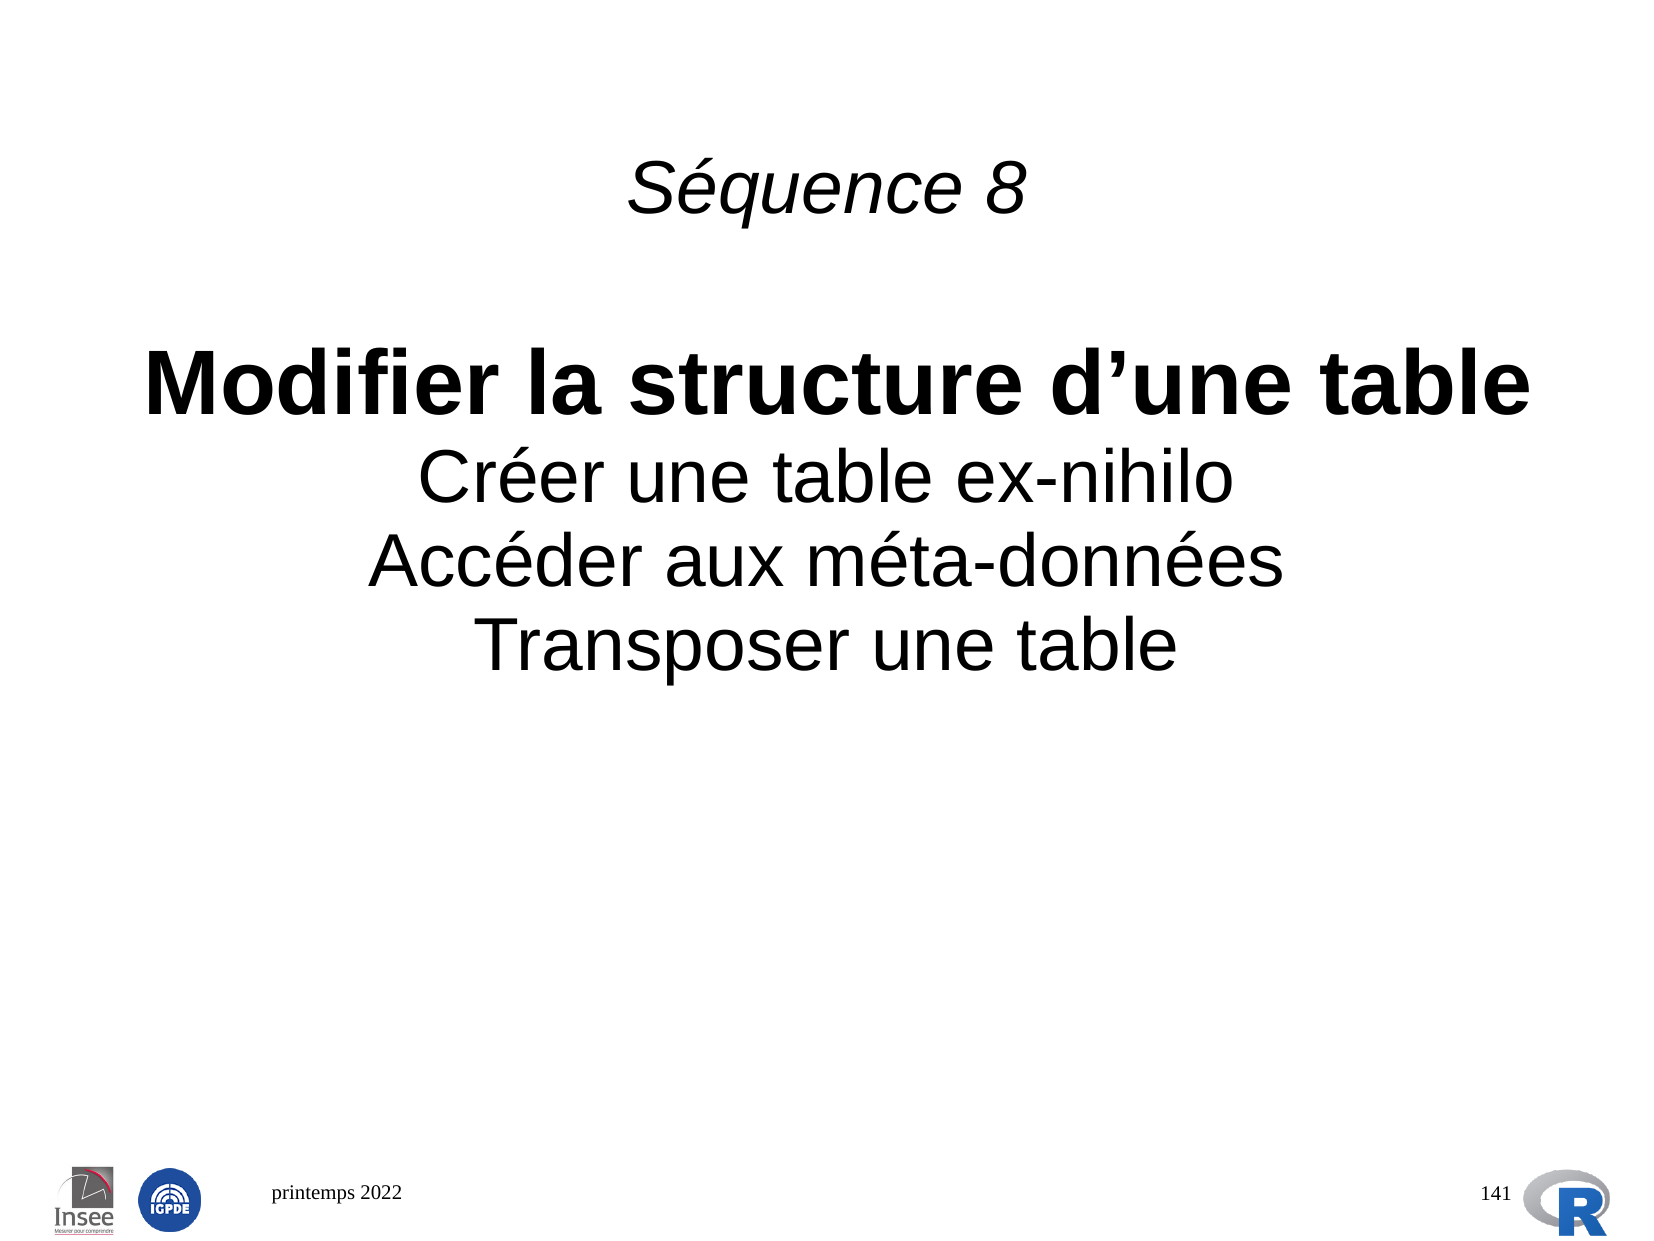

# Séquence 8 Modifier la structure d’une table Créer une table ex-nihilo Accéder aux méta-données Transposer une table
printemps 2022
141